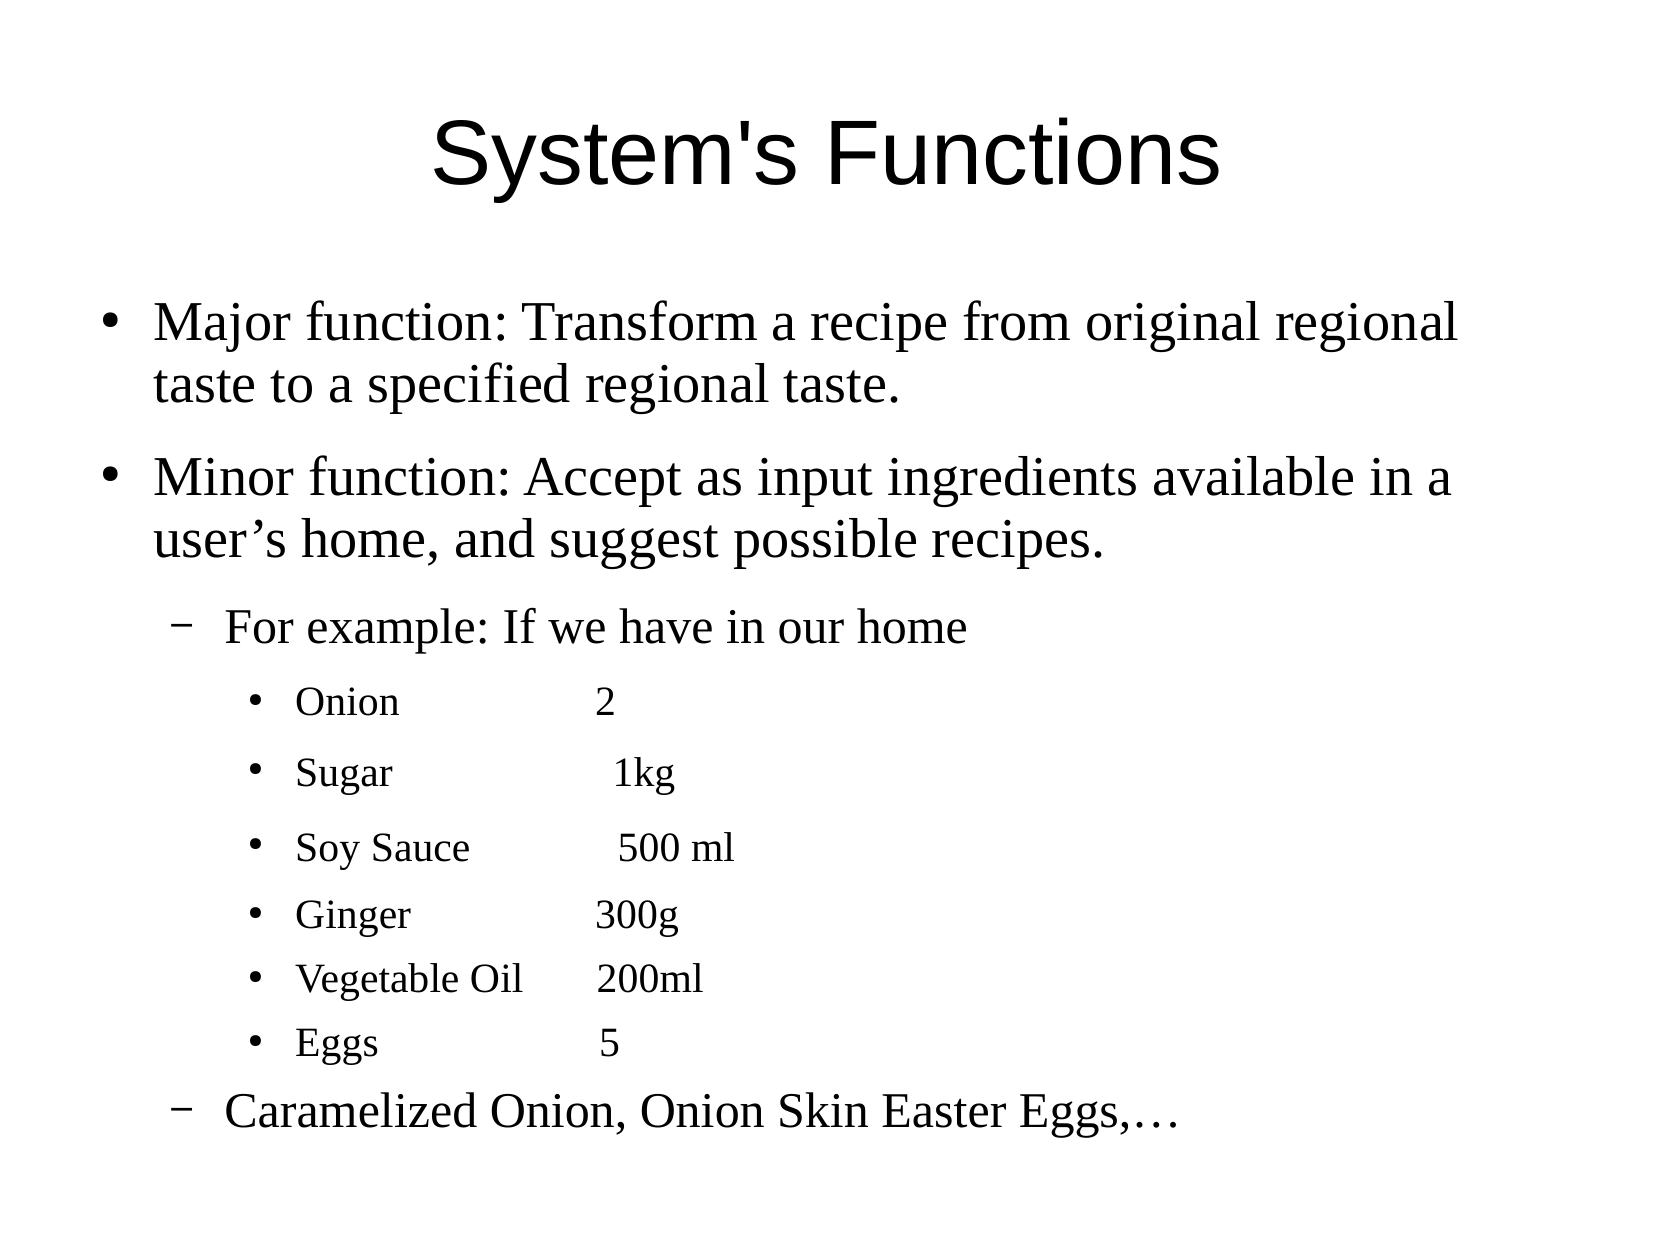

# System's Functions
Major function: Transform a recipe from original regional taste to a specified regional taste.
Minor function: Accept as input ingredients available in a user’s home, and suggest possible recipes.
For example: If we have in our home
Onion			2
Sugar 　　　1kg
Soy Sauce 　 500 ml
Ginger	 		300g
Vegetable Oil 200ml
Eggs 5
Caramelized Onion, Onion Skin Easter Eggs,…